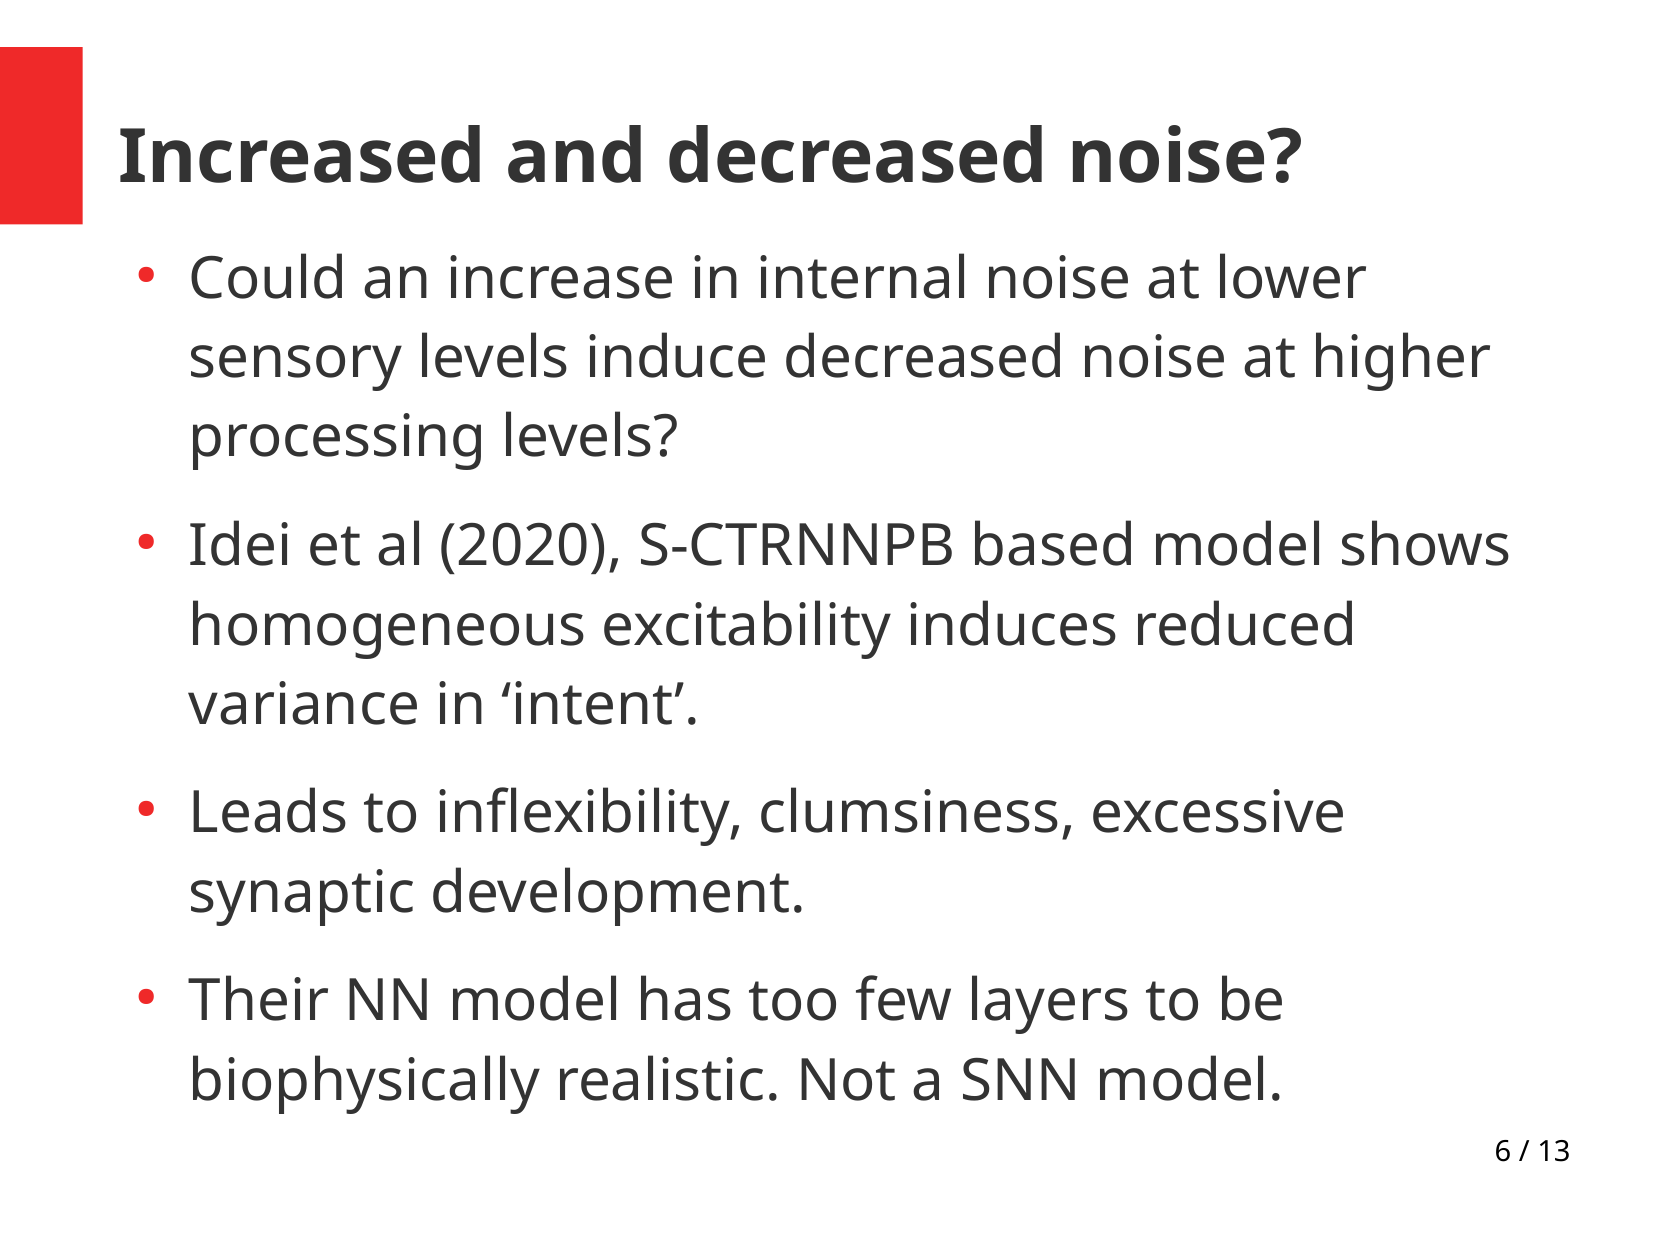

# Increased and decreased noise?
Could an increase in internal noise at lower sensory levels induce decreased noise at higher processing levels?
Idei et al (2020), S-CTRNNPB based model shows homogeneous excitability induces reduced variance in ‘intent’.
Leads to inflexibility, clumsiness, excessive synaptic development.
Their NN model has too few layers to be biophysically realistic. Not a SNN model.
6